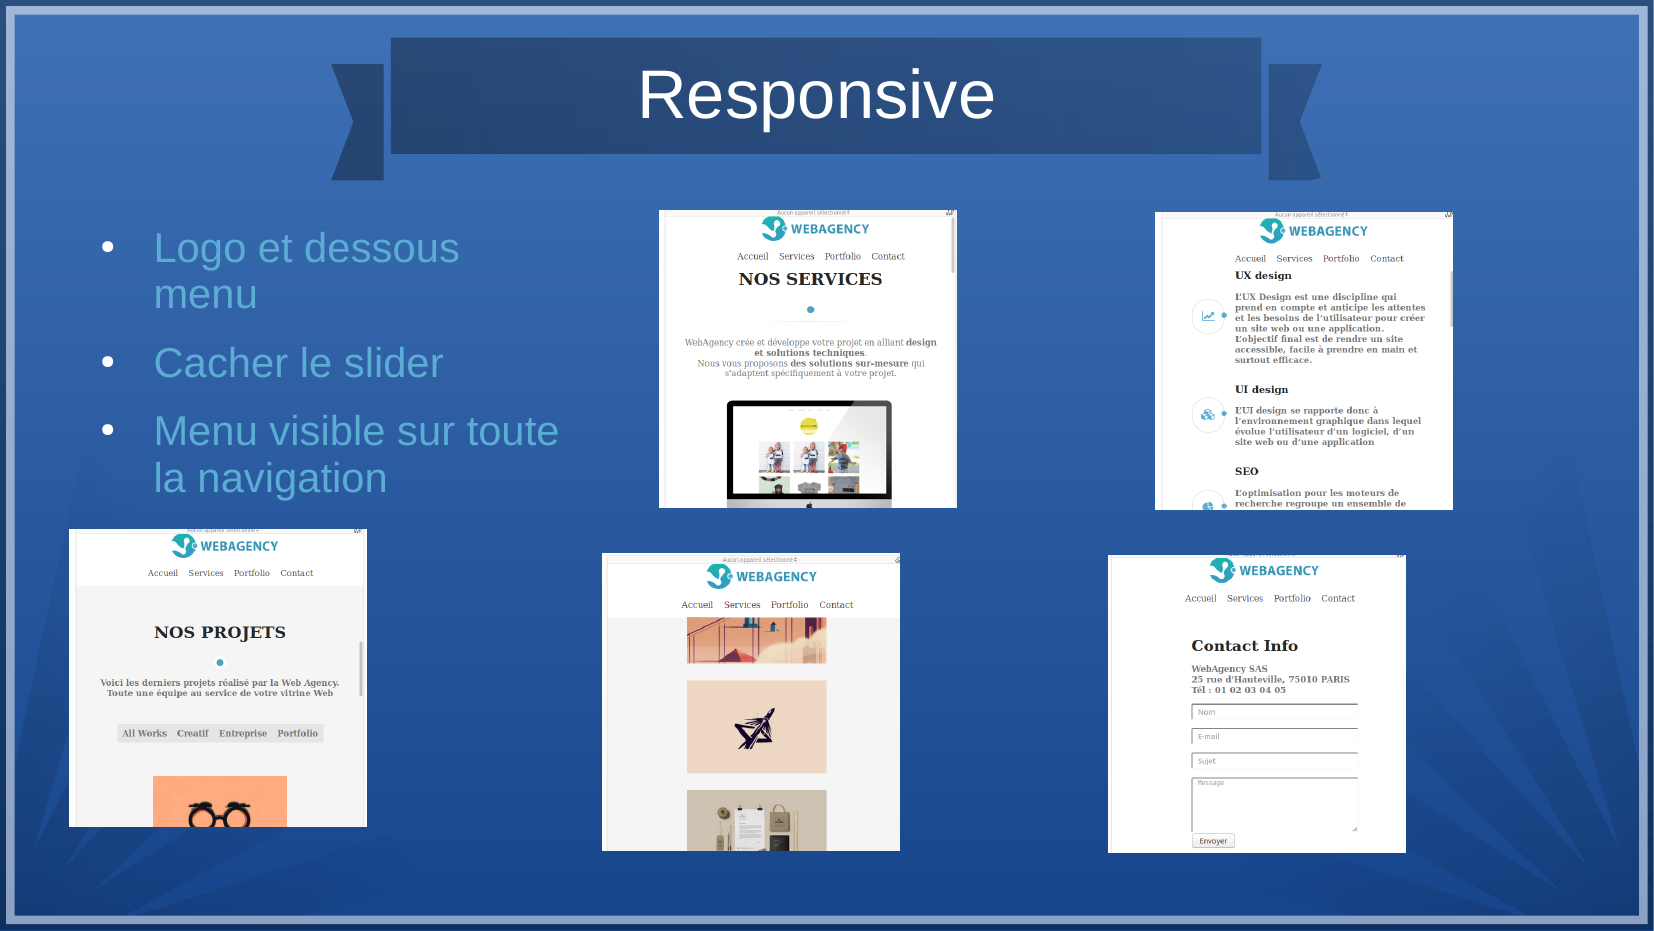

# Responsive
Logo et dessous menu
Cacher le slider
Menu visible sur toute la navigation